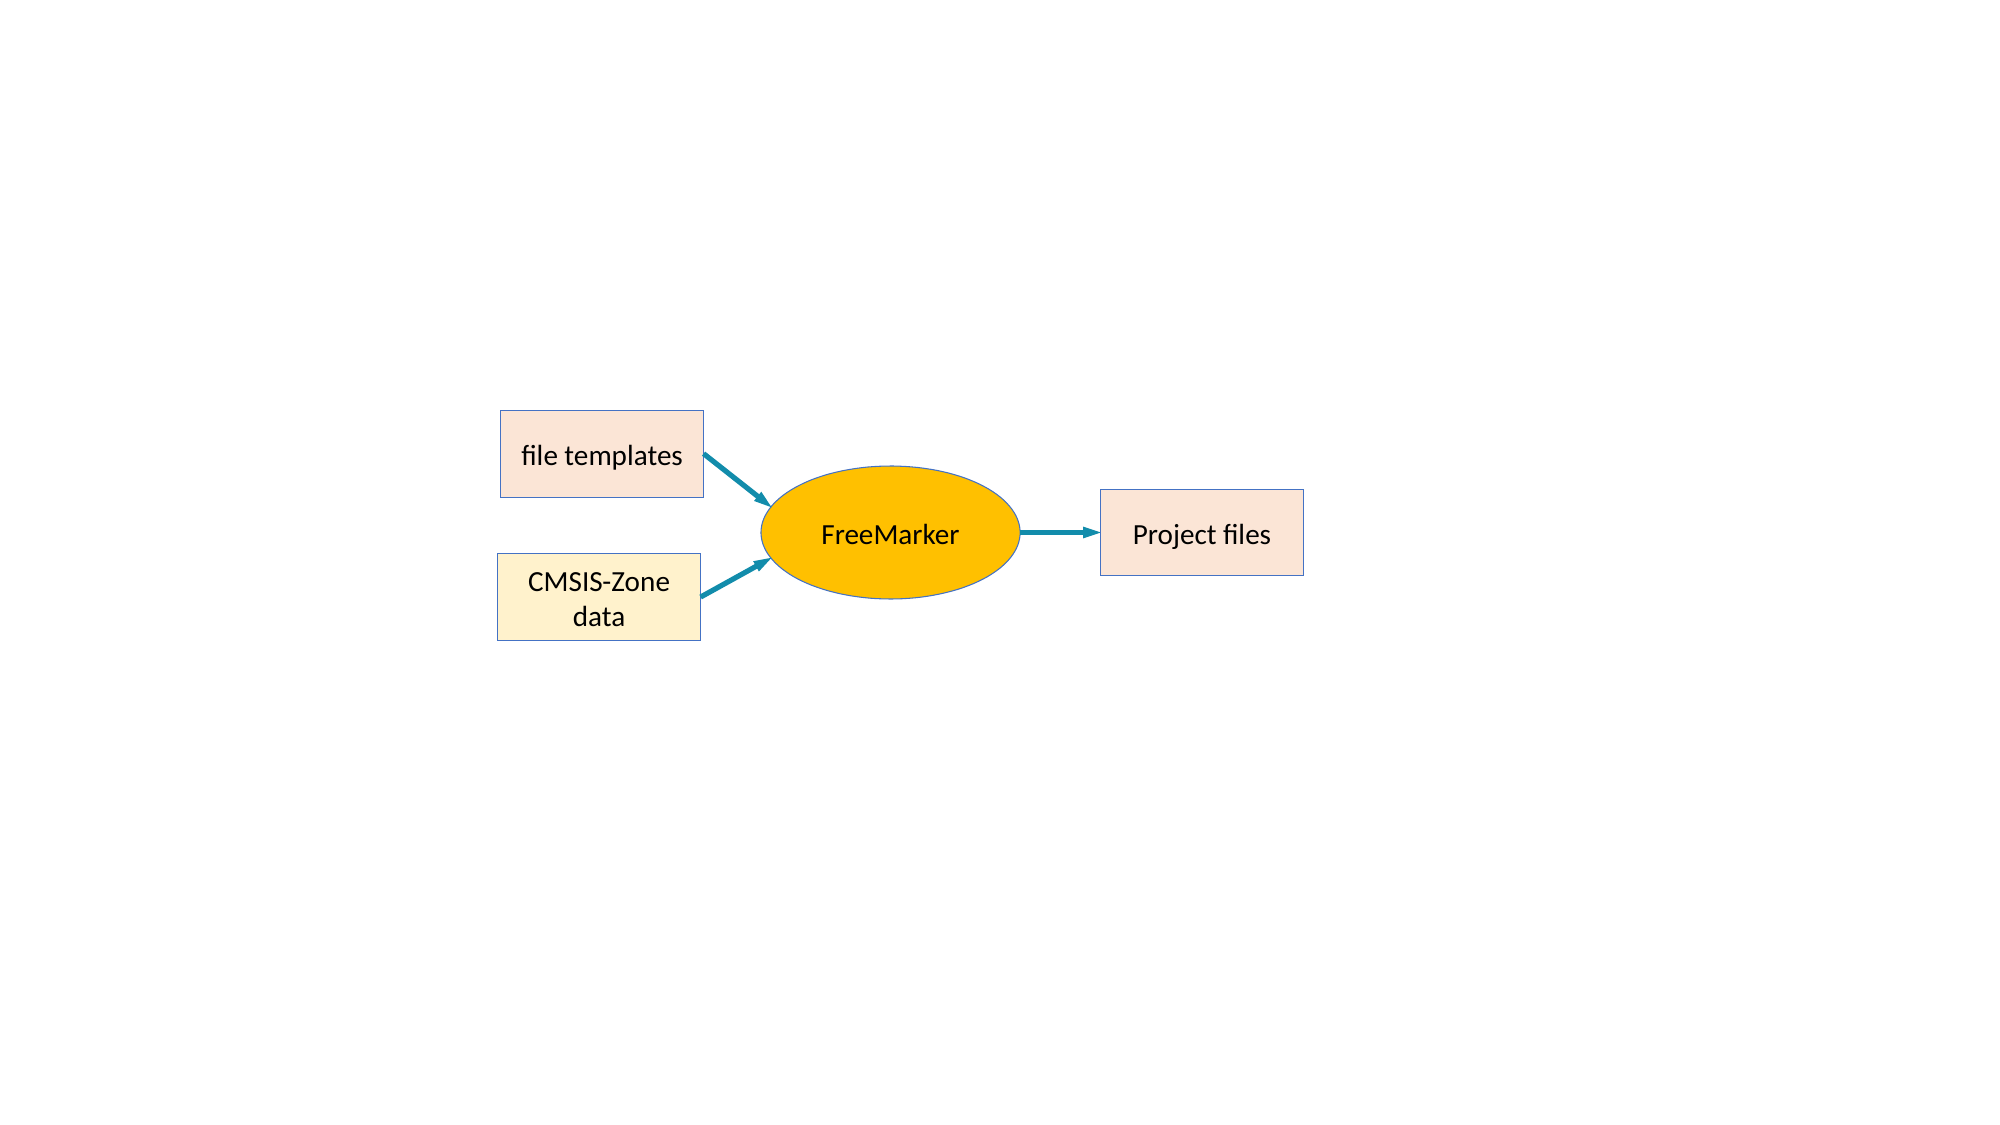

file templates
FreeMarker
Project files
CMSIS-Zone
data